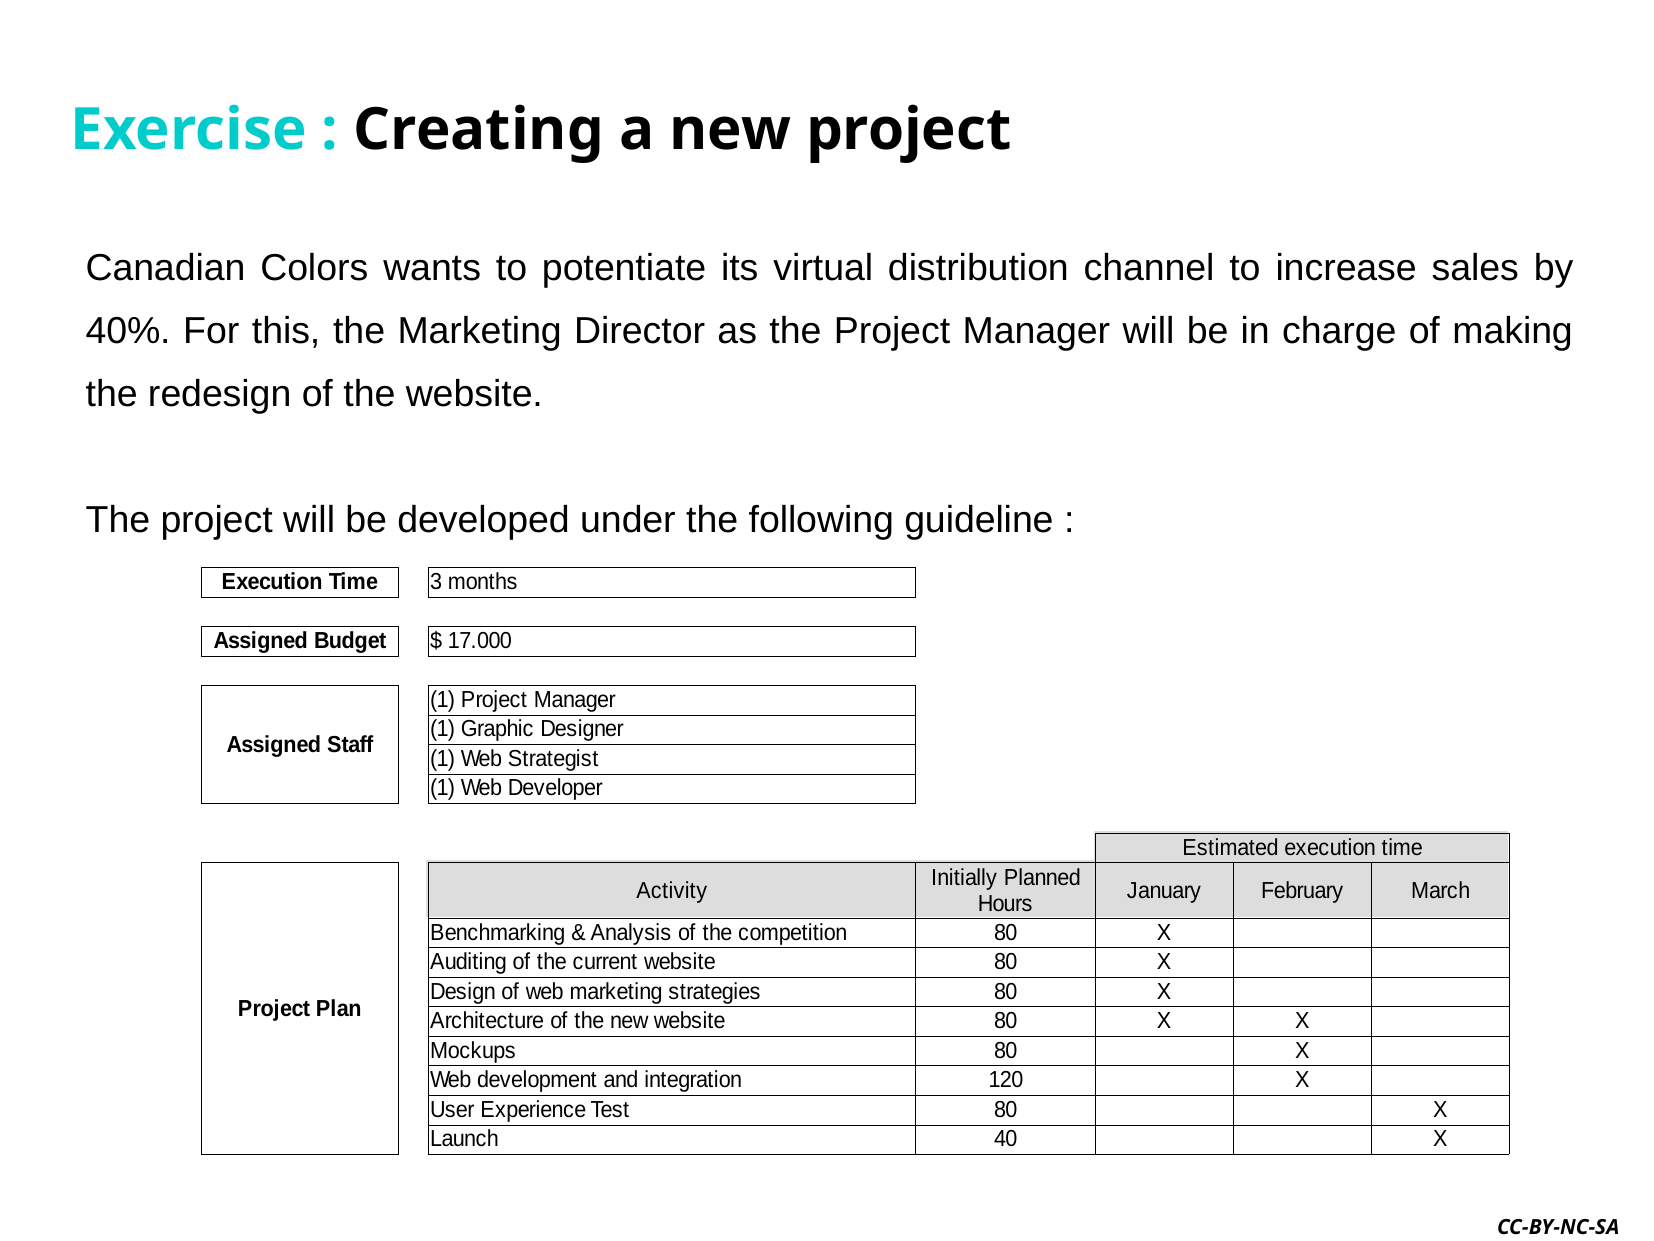

# Exercise : Creating a new project
Canadian Colors wants to potentiate its virtual distribution channel to increase sales by 40%. For this, the Marketing Director as the Project Manager will be in charge of making the redesign of the website.
The project will be developed under the following guideline :
CC-BY-NC-SA